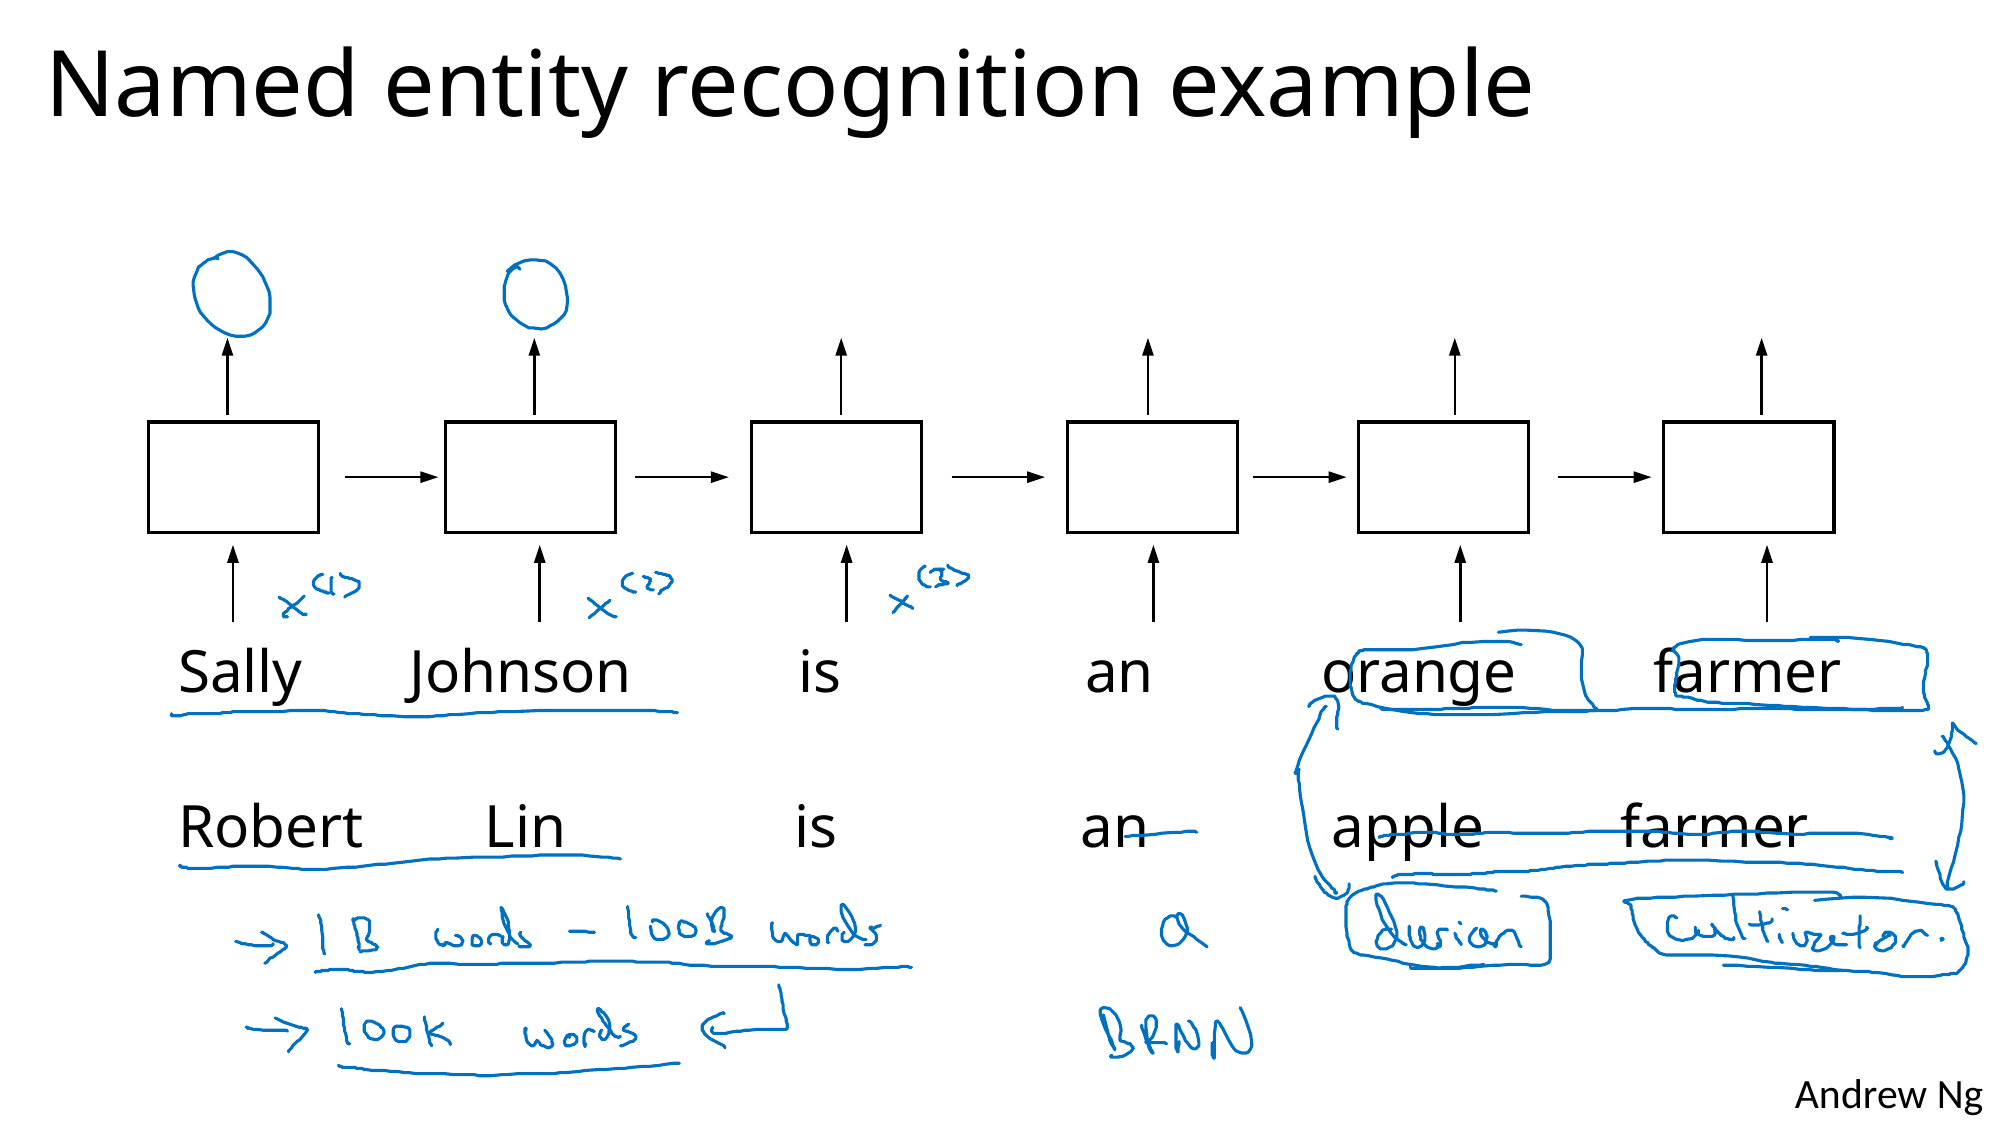

# Named entity recognition example
Sally Johnson is an orange farmer
Robert Lin is an apple farmer